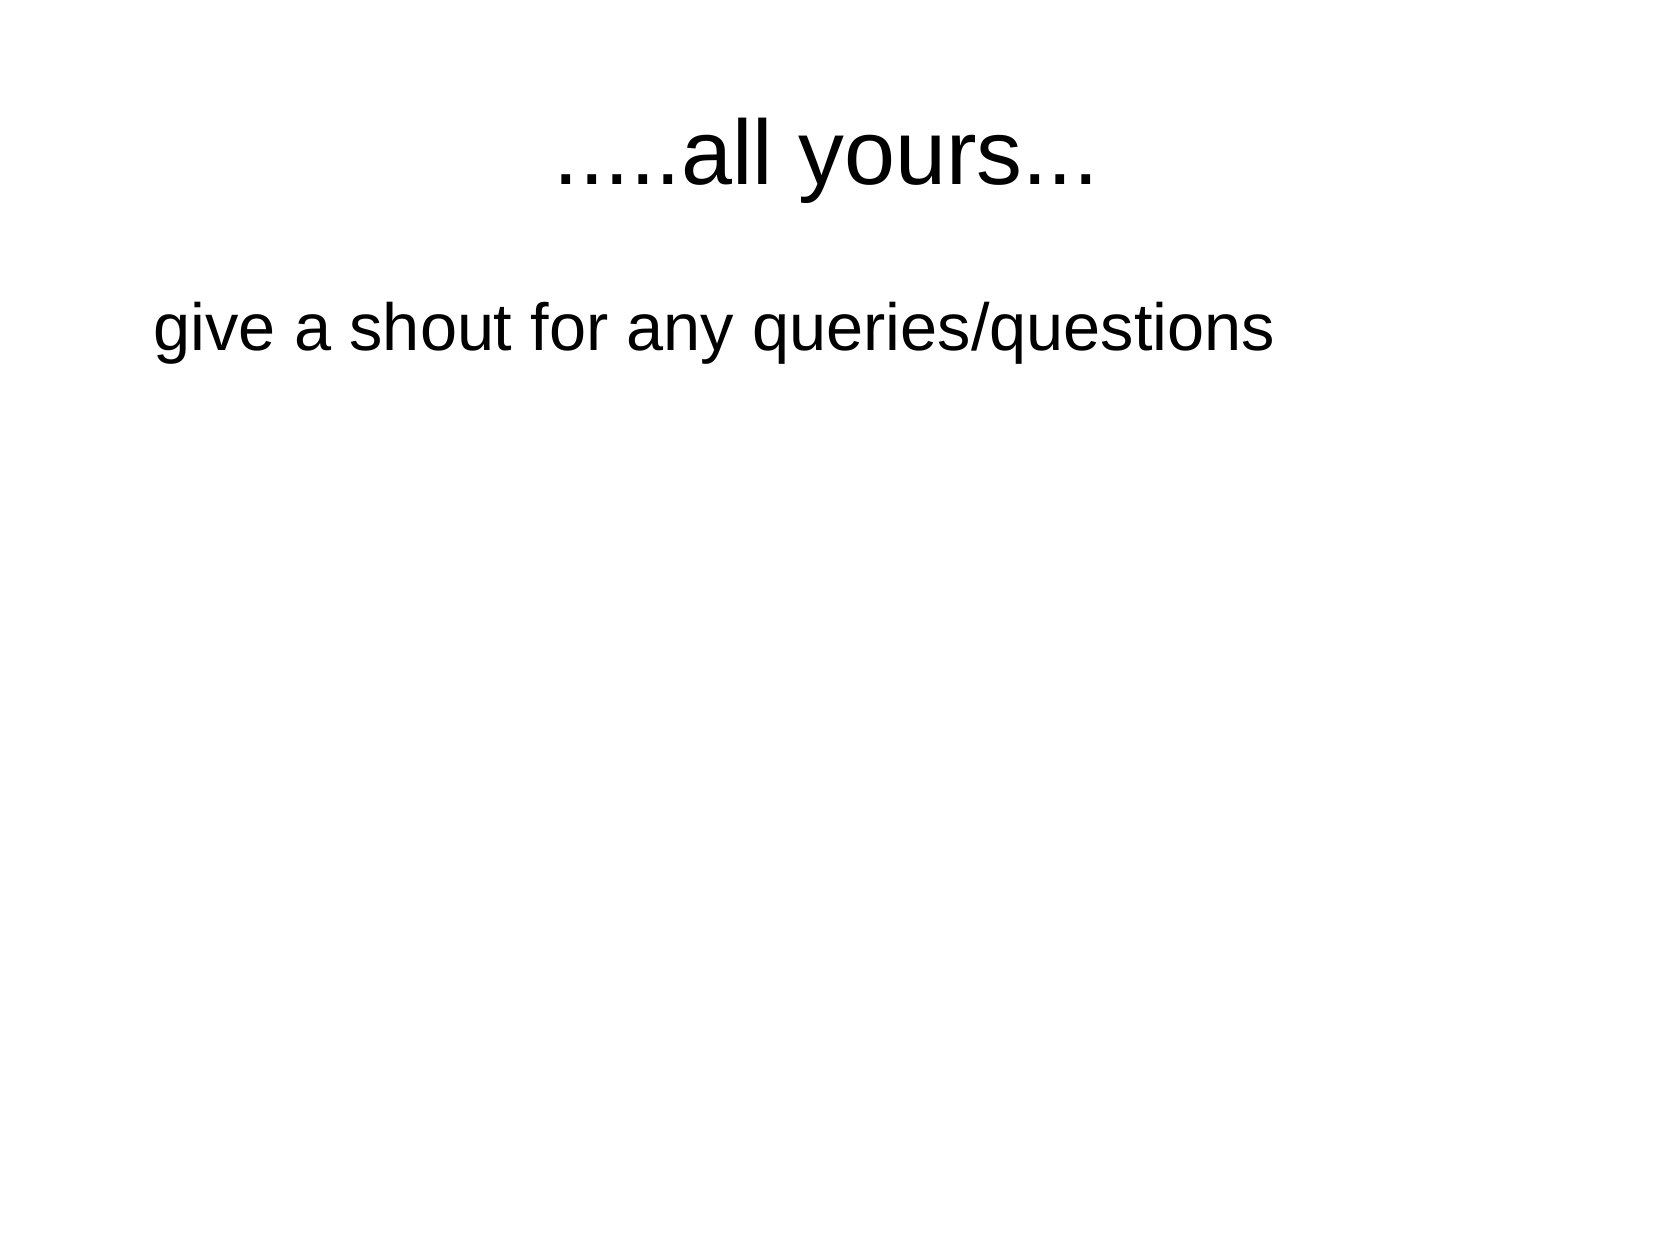

# .....all yours...
give a shout for any queries/questions